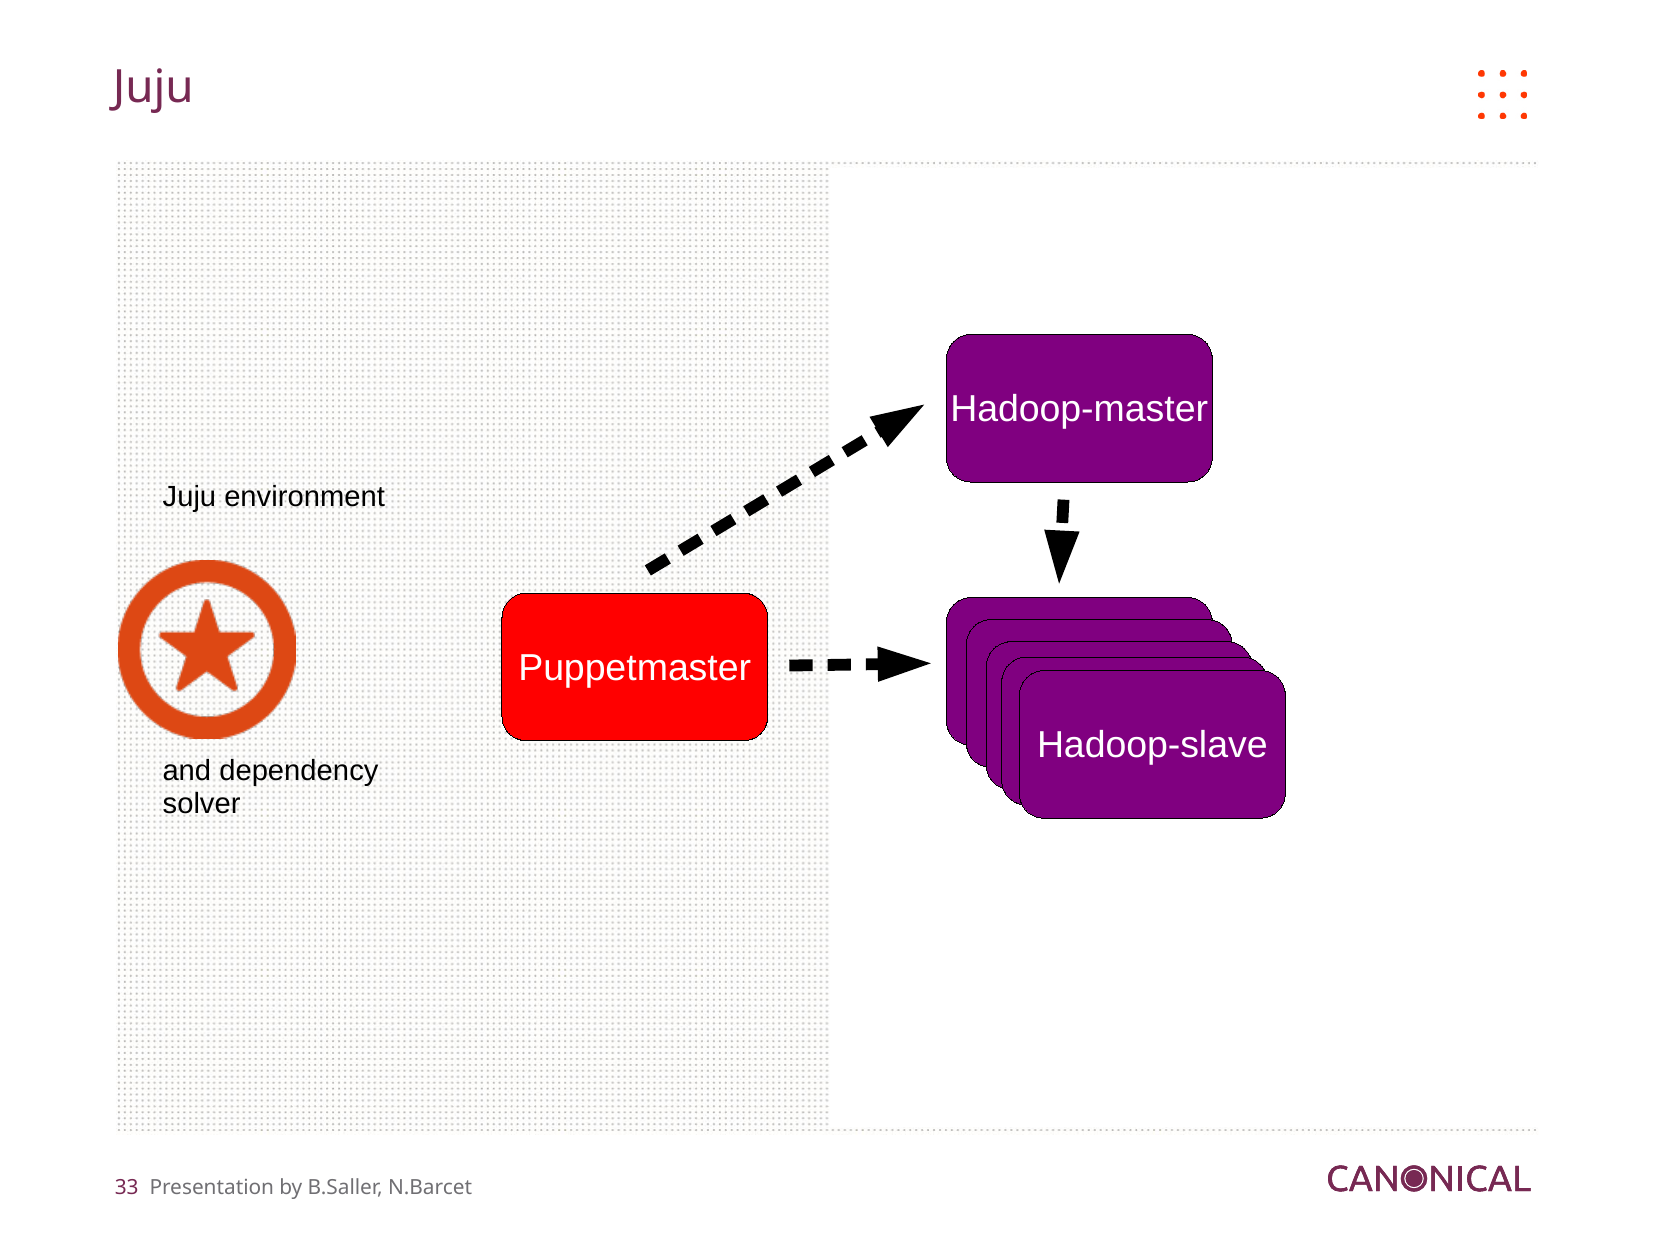

# Juju
Hadoop-master
Juju environment
Puppetmaster
Puppetmaster
Hadoop-slave
Hadoop-slave
Hadoop-slave
Hadoop-slave
Hadoop-slave
and dependency solver